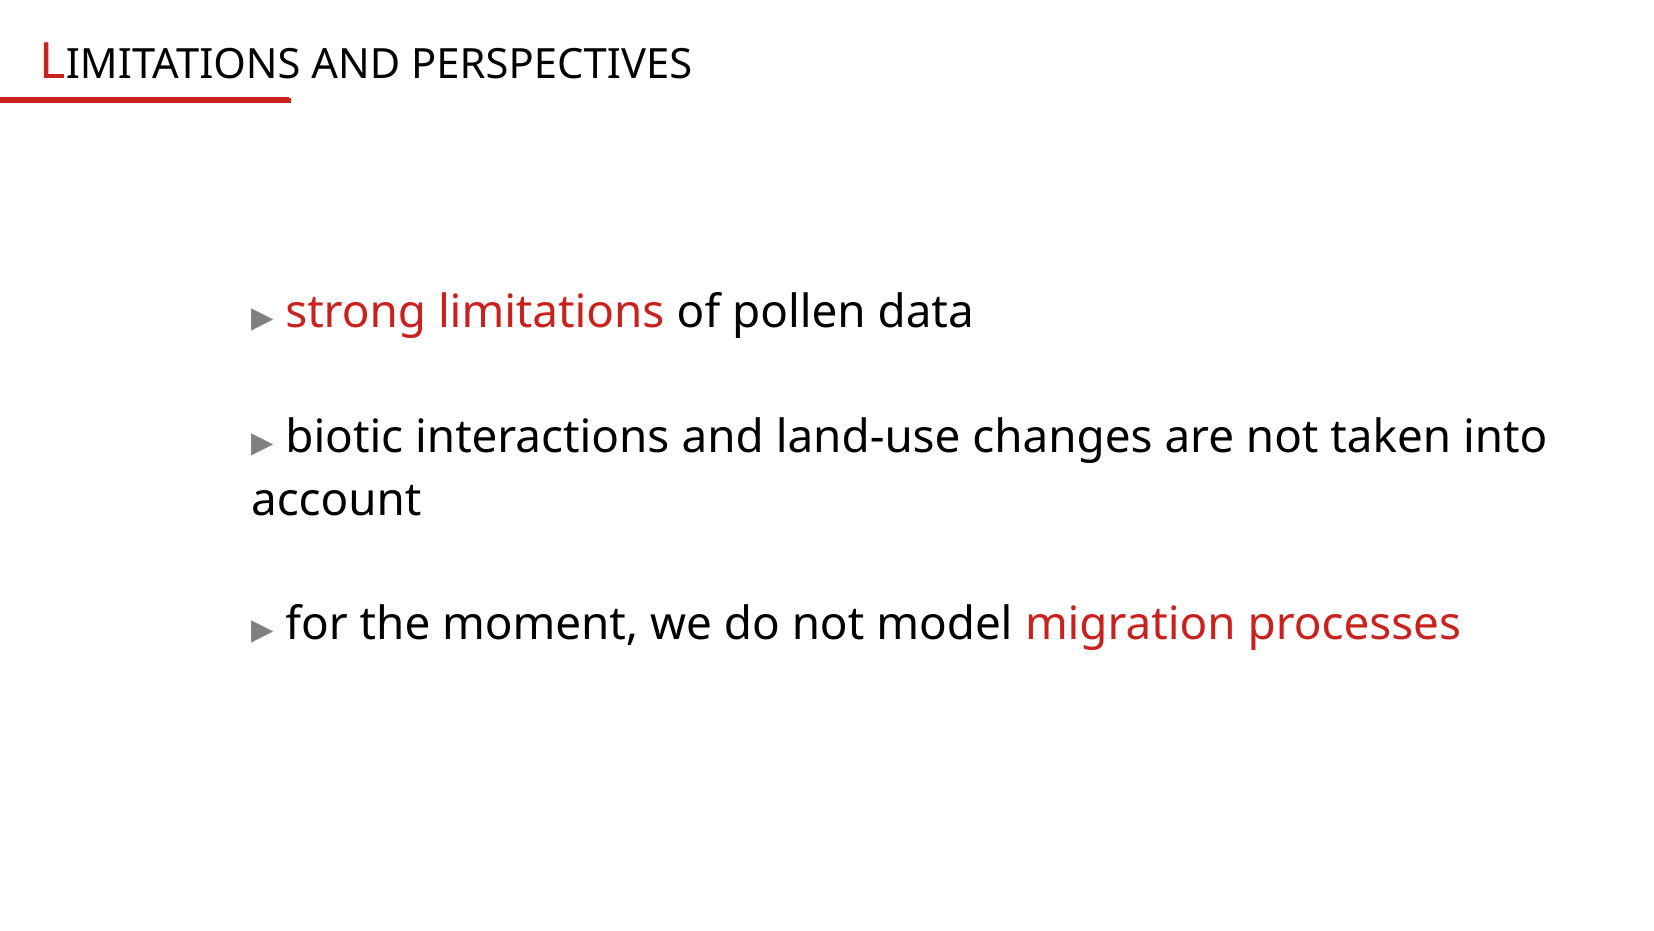

LIMITATIONS AND PERSPECTIVES
▶ strong limitations of pollen data
▶ biotic interactions and land-use changes are not taken into account
▶ for the moment, we do not model migration processes